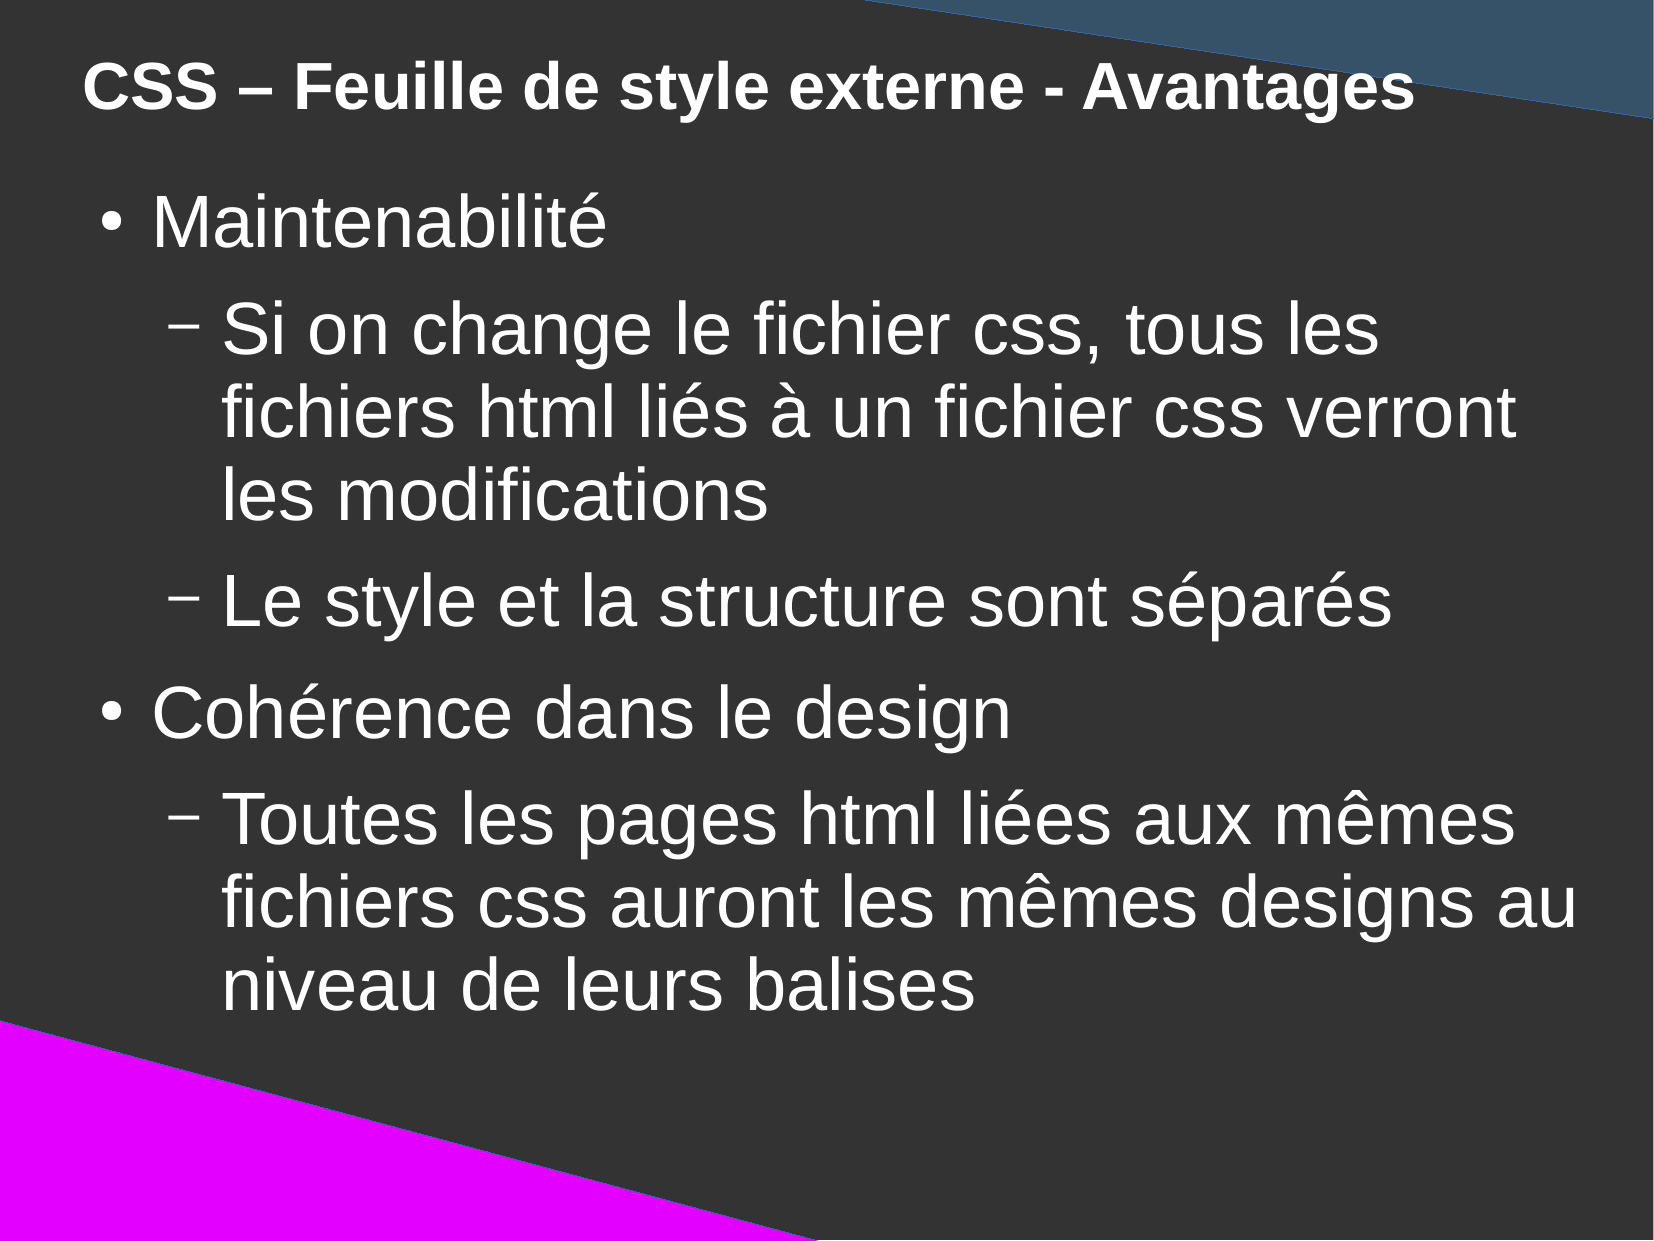

# CSS – Feuille de style externe - Avantages
Maintenabilité
Si on change le fichier css, tous les fichiers html liés à un fichier css verront les modifications
Le style et la structure sont séparés
Cohérence dans le design
Toutes les pages html liées aux mêmes fichiers css auront les mêmes designs au niveau de leurs balises